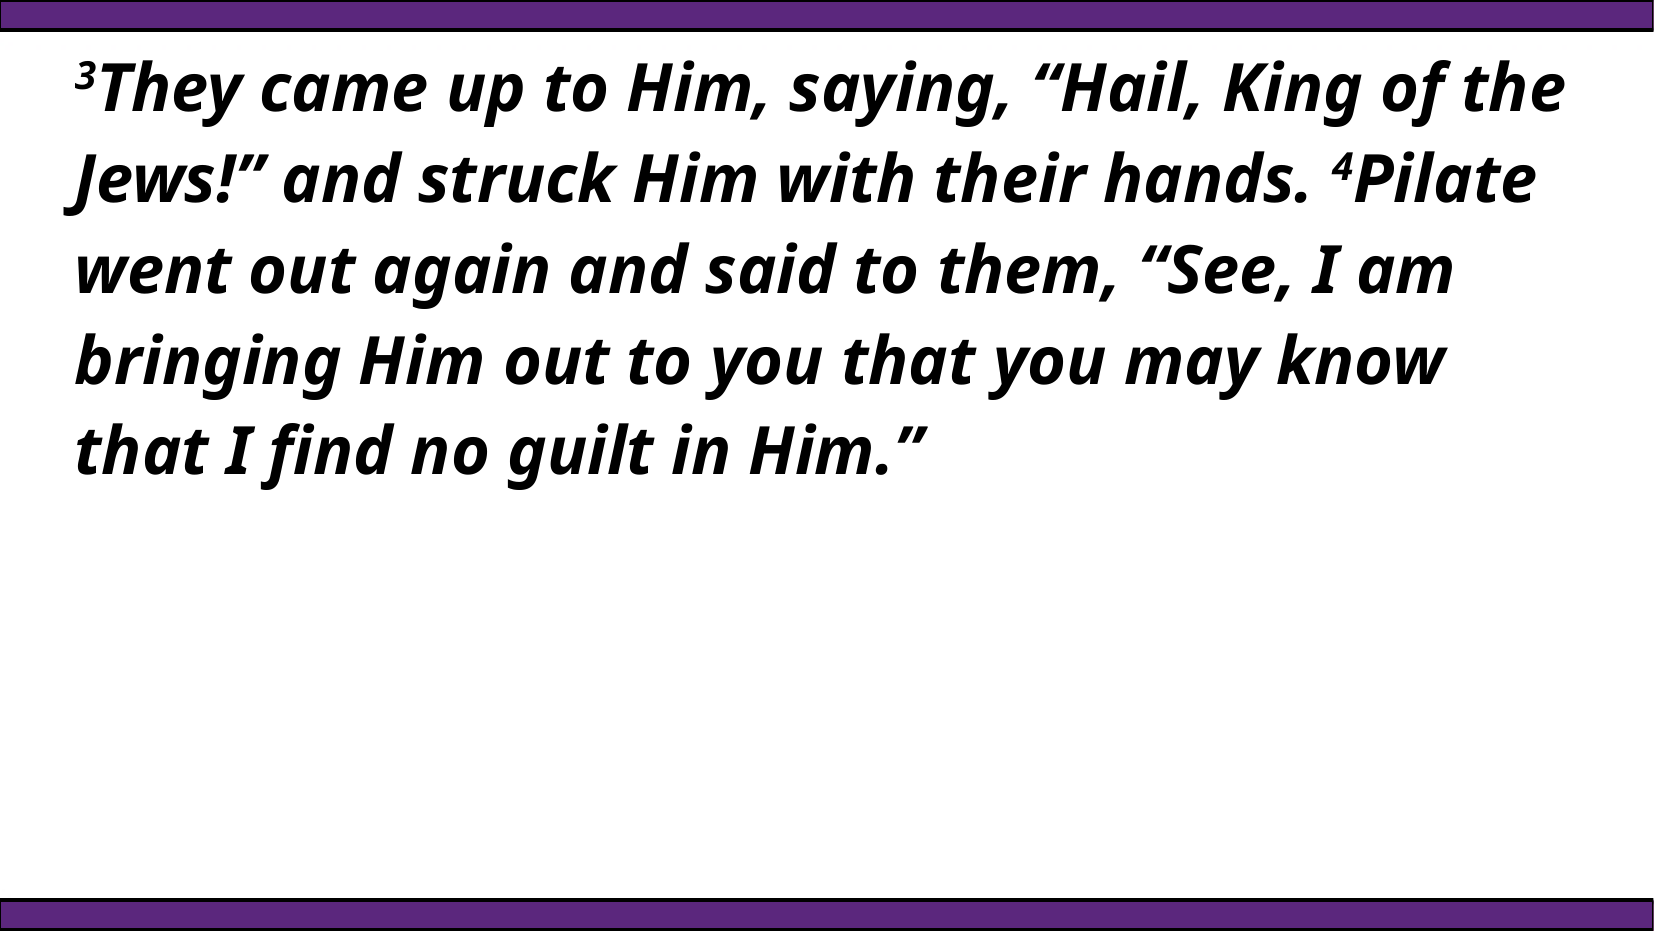

3They came up to Him, saying, “Hail, King of the Jews!” and struck Him with their hands. 4Pilate went out again and said to them, “See, I am bringing Him out to you that you may know that I find no guilt in Him.”